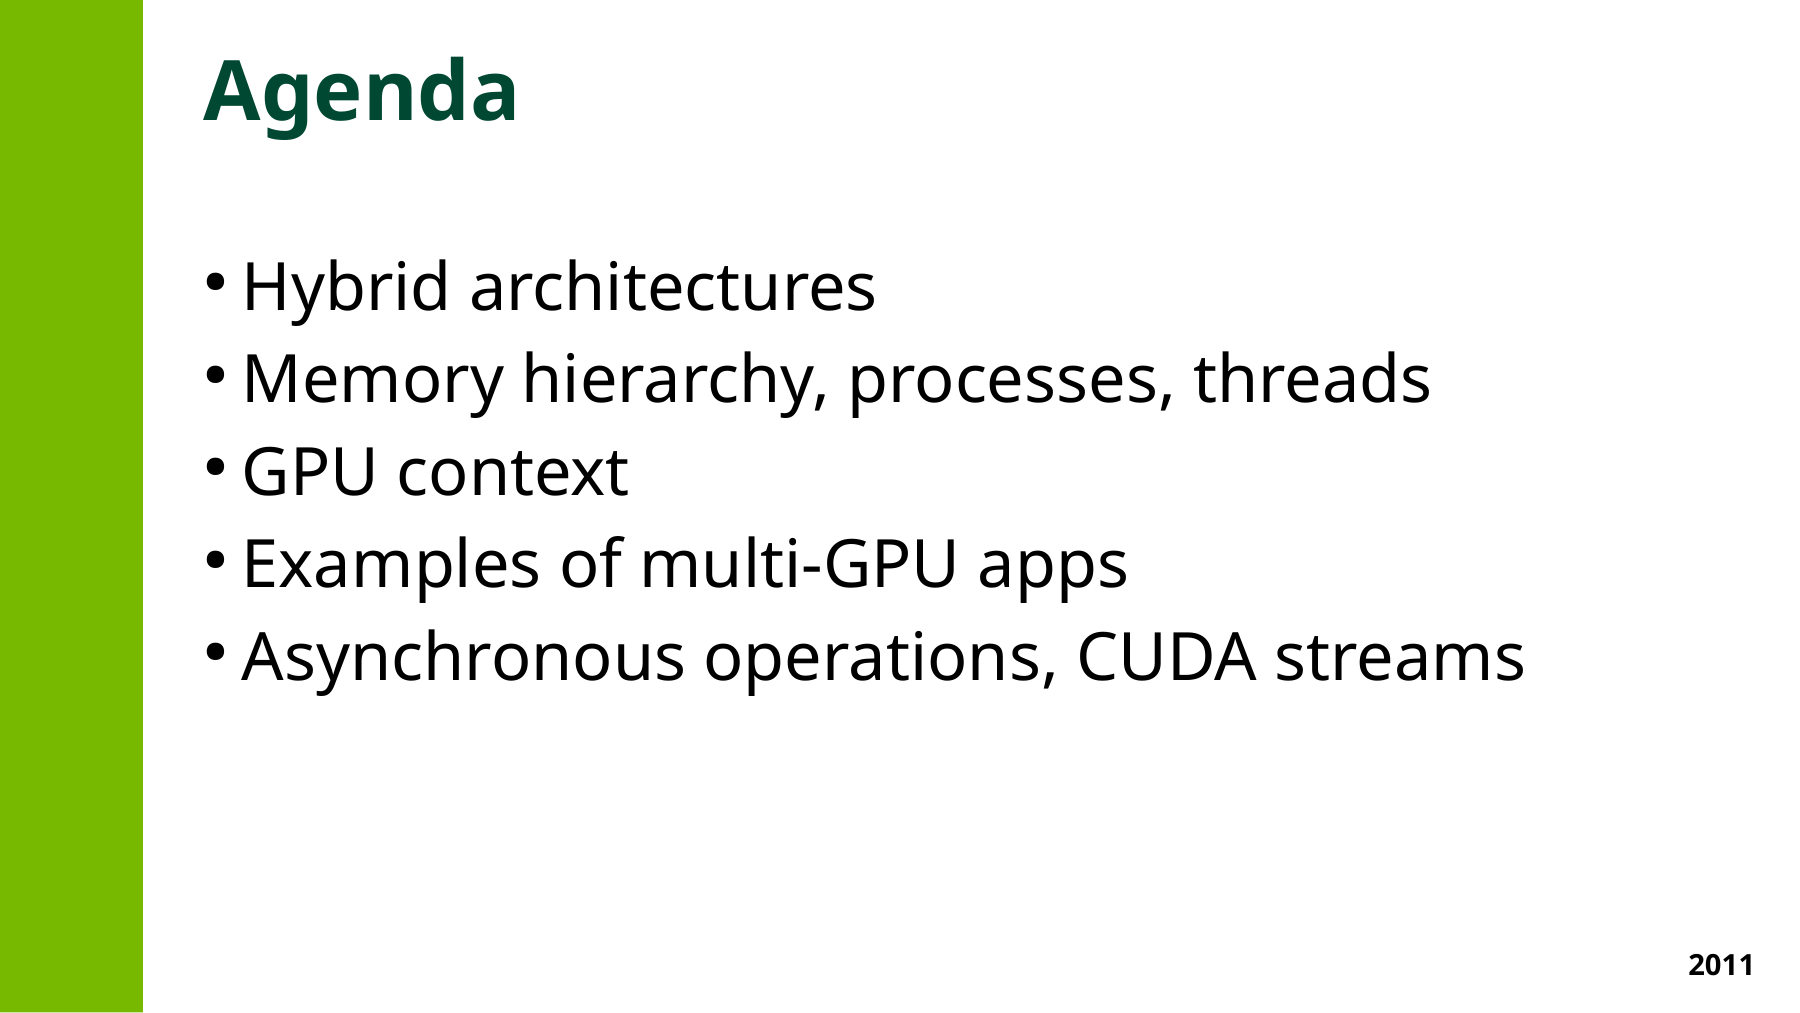

# Agenda
Hybrid architectures
Memory hierarchy, processes, threads
GPU context
Examples of multi-GPU apps
Asynchronous operations, CUDA streams